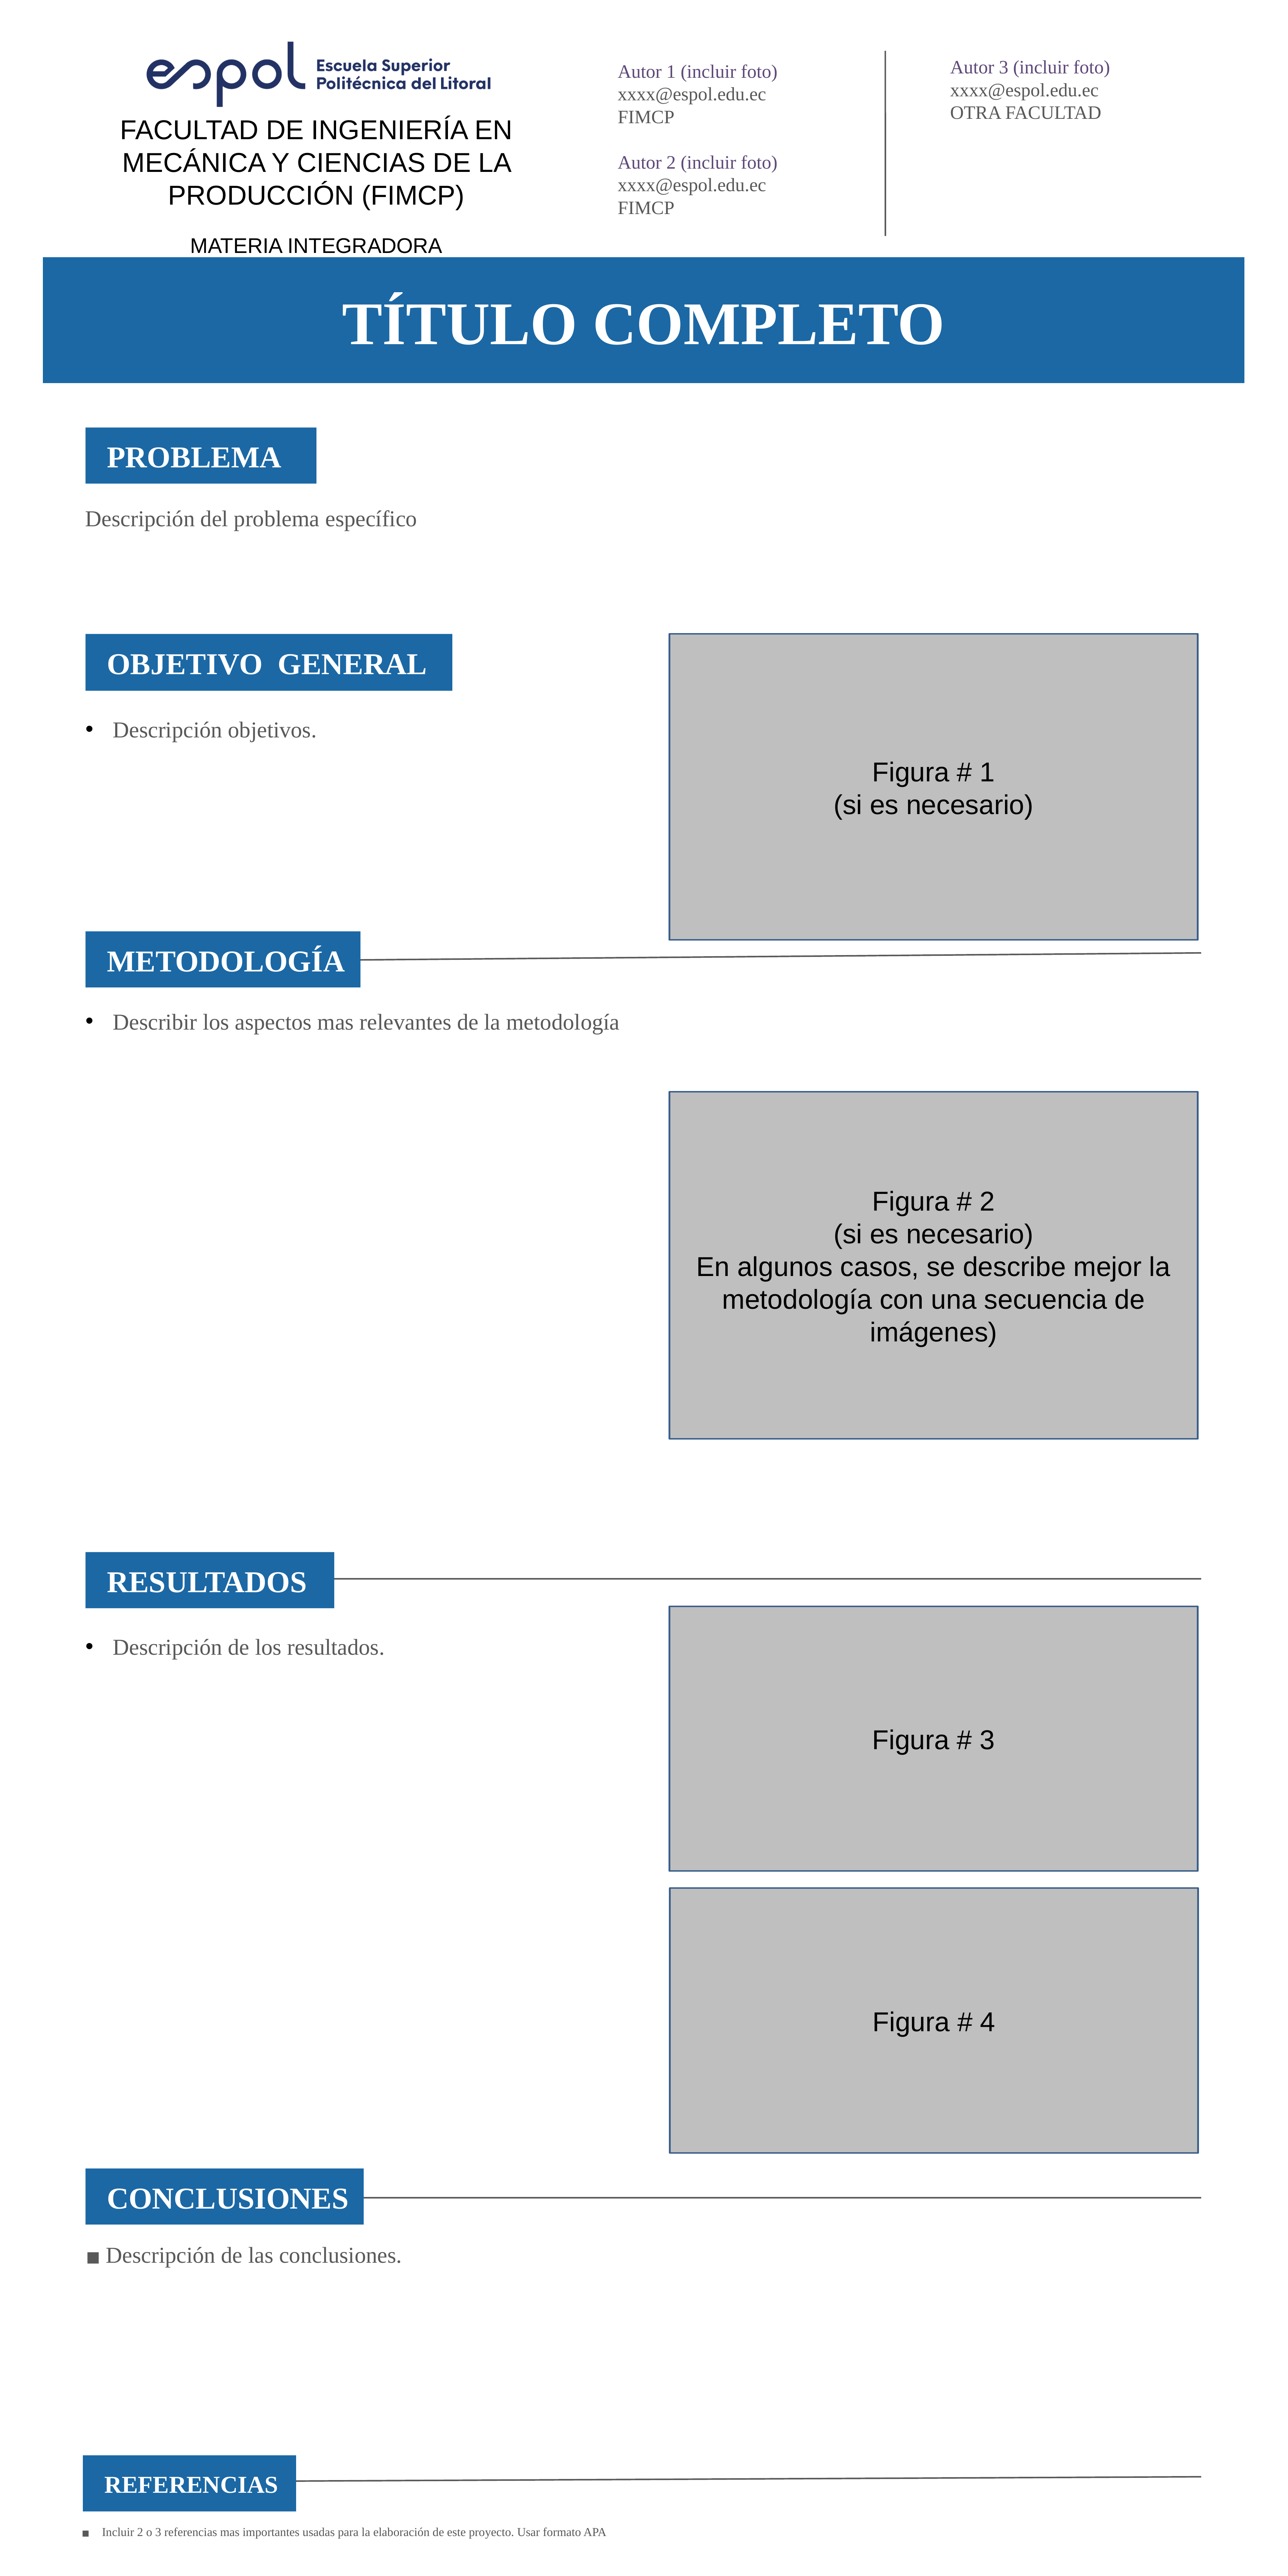

Autor 3 (incluir foto)
xxxx@espol.edu.ec
OTRA FACULTAD
Autor 1 (incluir foto)
xxxx@espol.edu.ec
FIMCP
Autor 2 (incluir foto)
xxxx@espol.edu.ec
FIMCP
FACULTAD DE INGENIERÍA EN MECÁNICA Y CIENCIAS DE LA PRODUCCIÓN (FIMCP)
MATERIA INTEGRADORA
TÍTULO COMPLETO
PROBLEMA
Descripción del problema específico
OBJETIVO GENERAL
Figura # 1
(si es necesario)
Descripción objetivos.
METODOLOGÍA
Describir los aspectos mas relevantes de la metodología
Figura # 2
(si es necesario)
En algunos casos, se describe mejor la metodología con una secuencia de imágenes)
RESULTADOS
Figura # 3
Descripción de los resultados.
Figura # 4
CONCLUSIONES
Descripción de las conclusiones.
REFERENCIAS
Incluir 2 o 3 referencias mas importantes usadas para la elaboración de este proyecto. Usar formato APA